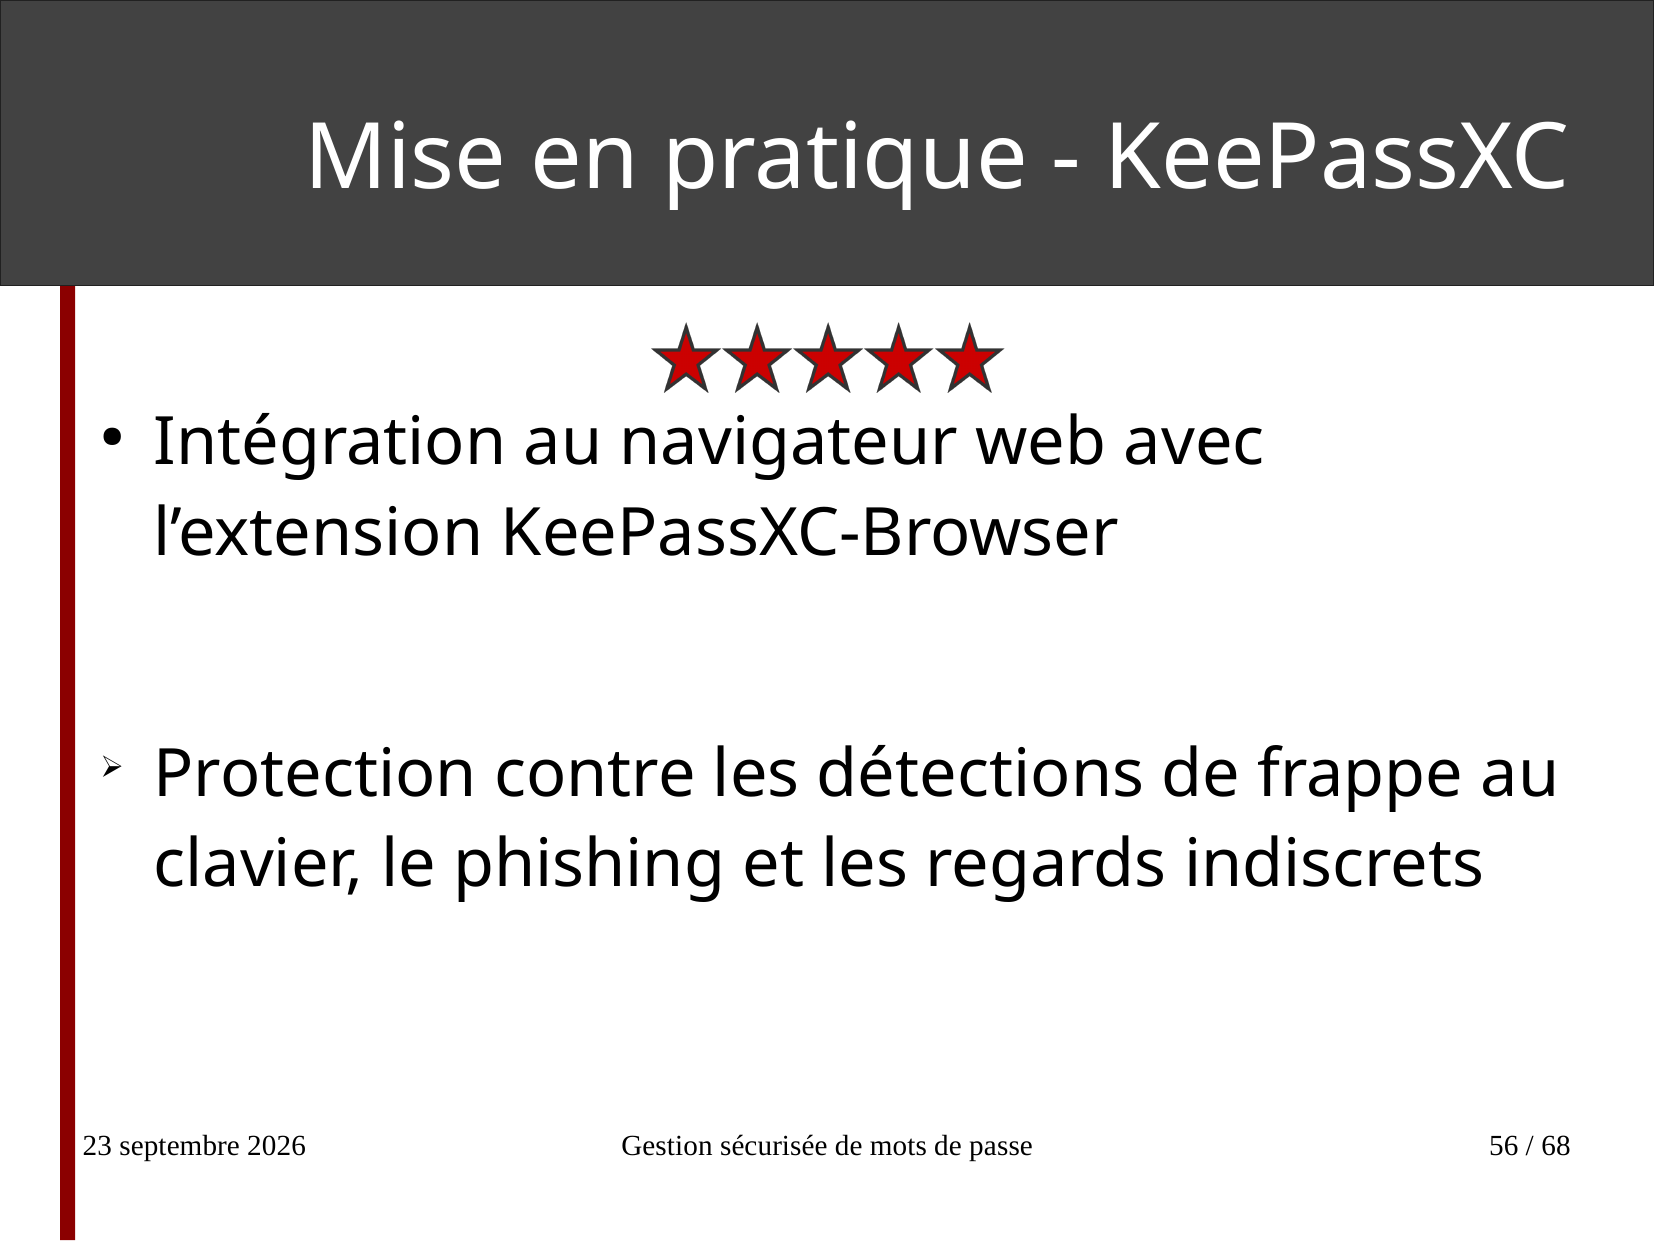

# Mise en pratique - KeePassXC
Intégration au navigateur web avec l’extension KeePassXC-Browser
Protection contre les détections de frappe au clavier, le phishing et les regards indiscrets
Gestion sécurisée de mots de passe
56